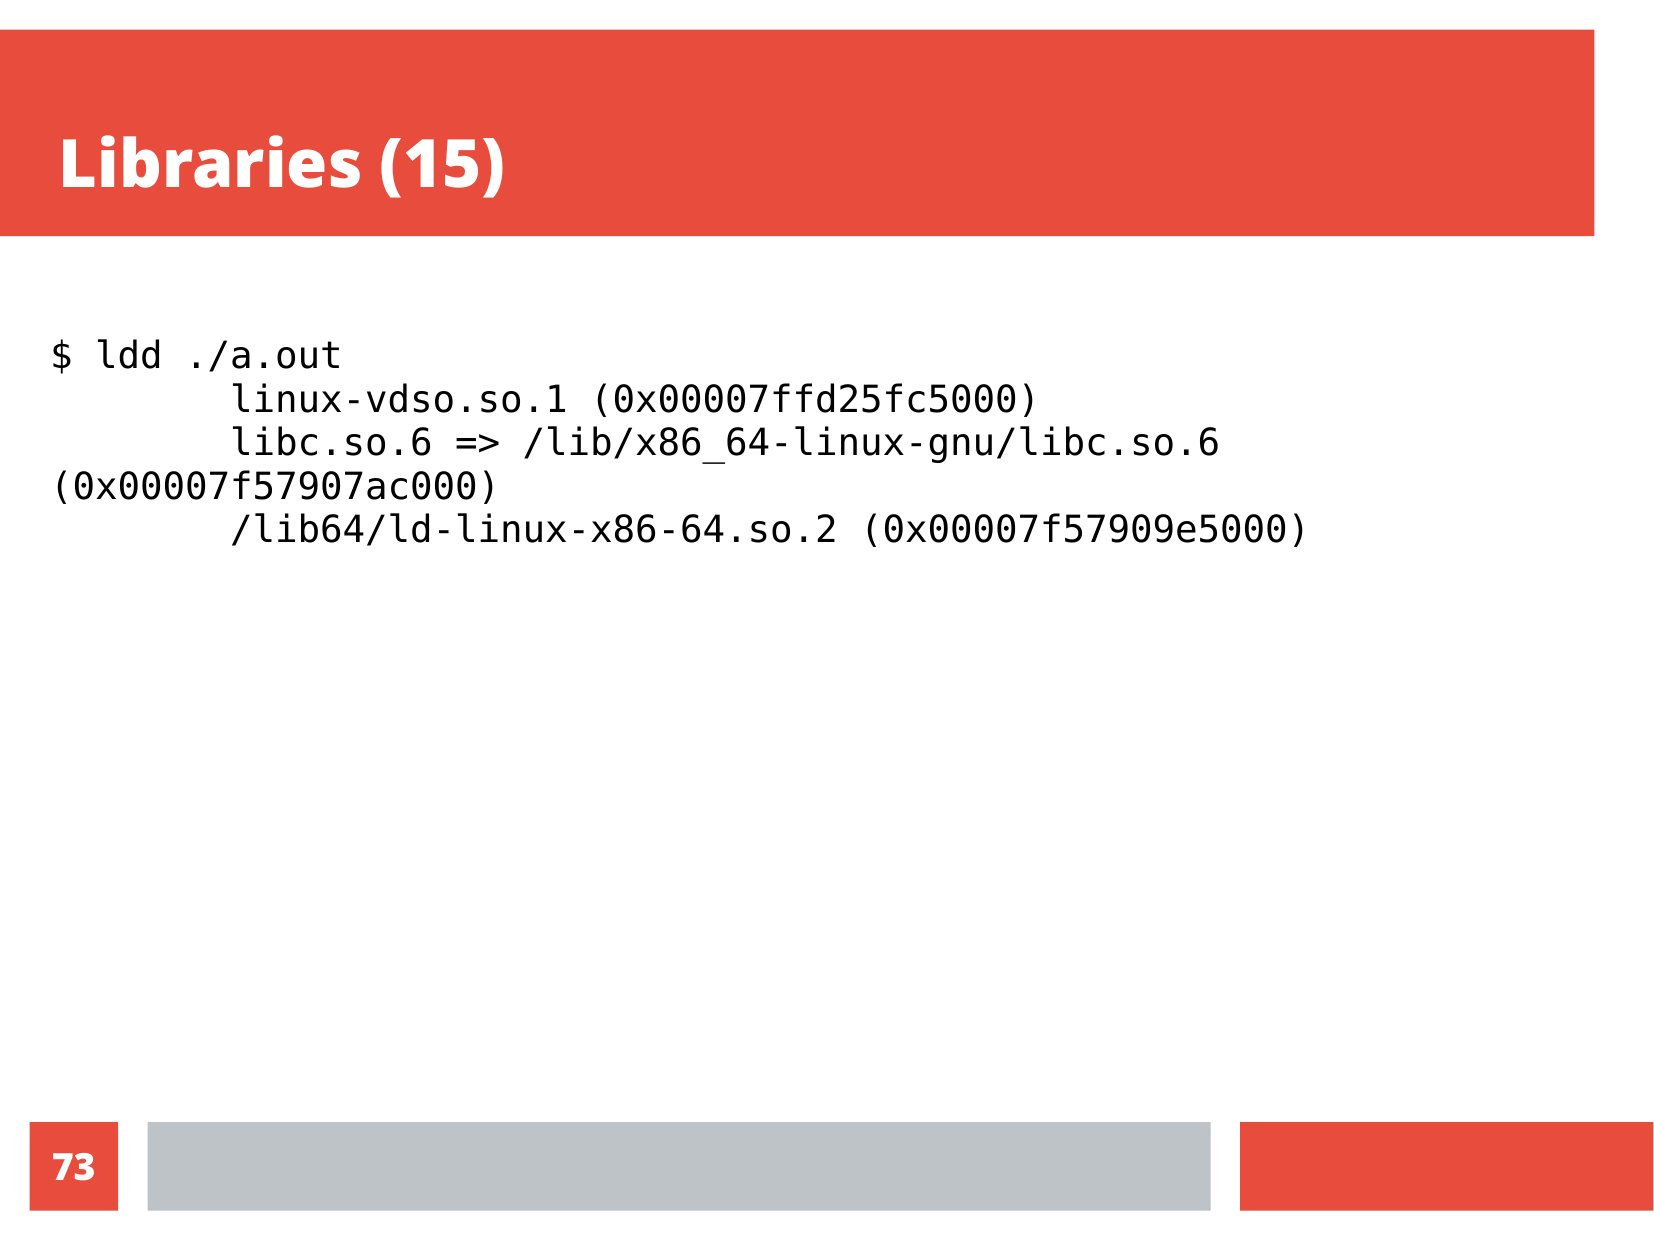

# Libraries (15)
$ ldd ./a.out
 linux-vdso.so.1 (0x00007ffd25fc5000)
 libc.so.6 => /lib/x86_64-linux-gnu/libc.so.6 (0x00007f57907ac000)
 /lib64/ld-linux-x86-64.so.2 (0x00007f57909e5000)
73